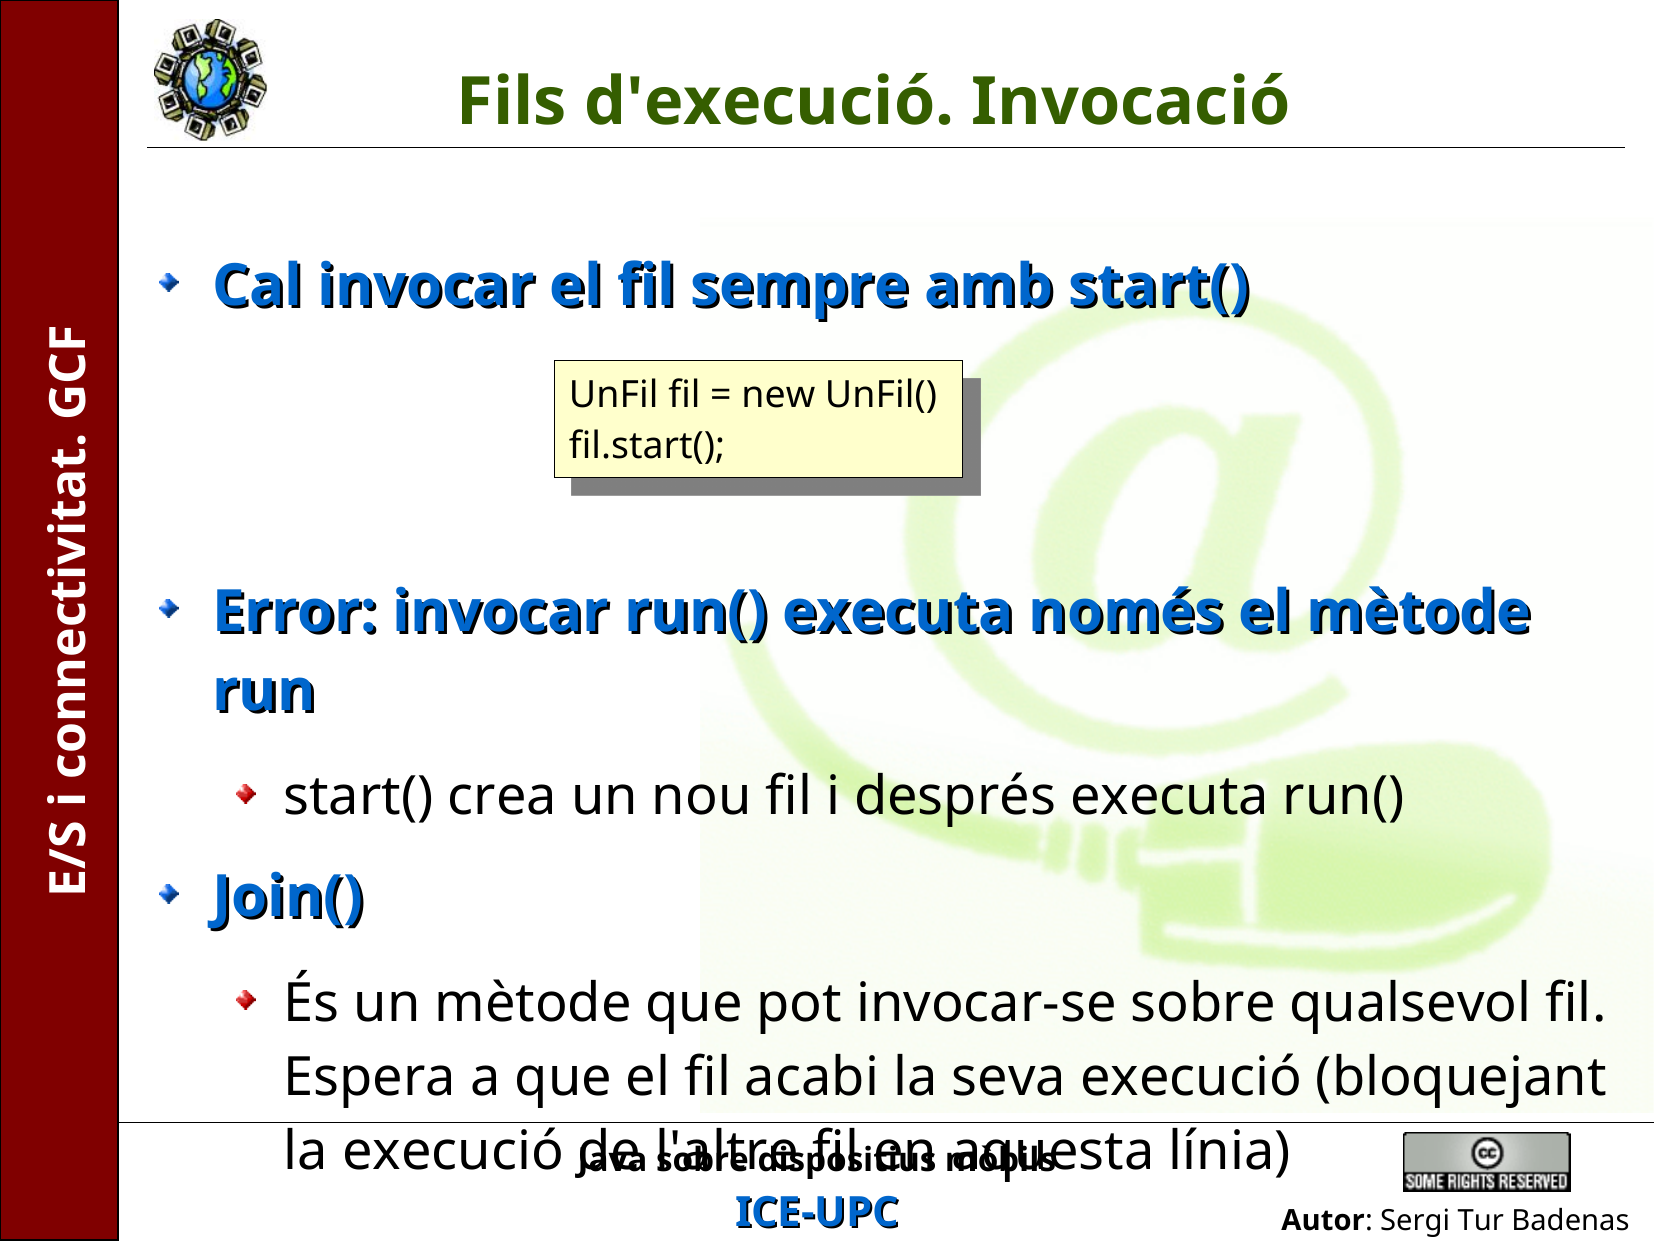

# Fils d'execució. Invocació
Cal invocar el fil sempre amb start()
Error: invocar run() executa només el mètode run
start() crea un nou fil i després executa run()
Join()
És un mètode que pot invocar-se sobre qualsevol fil. Espera a que el fil acabi la seva execució (bloquejant la execució de l'altre fil en aquesta línia)
UnFil fil = new UnFil()
fil.start();